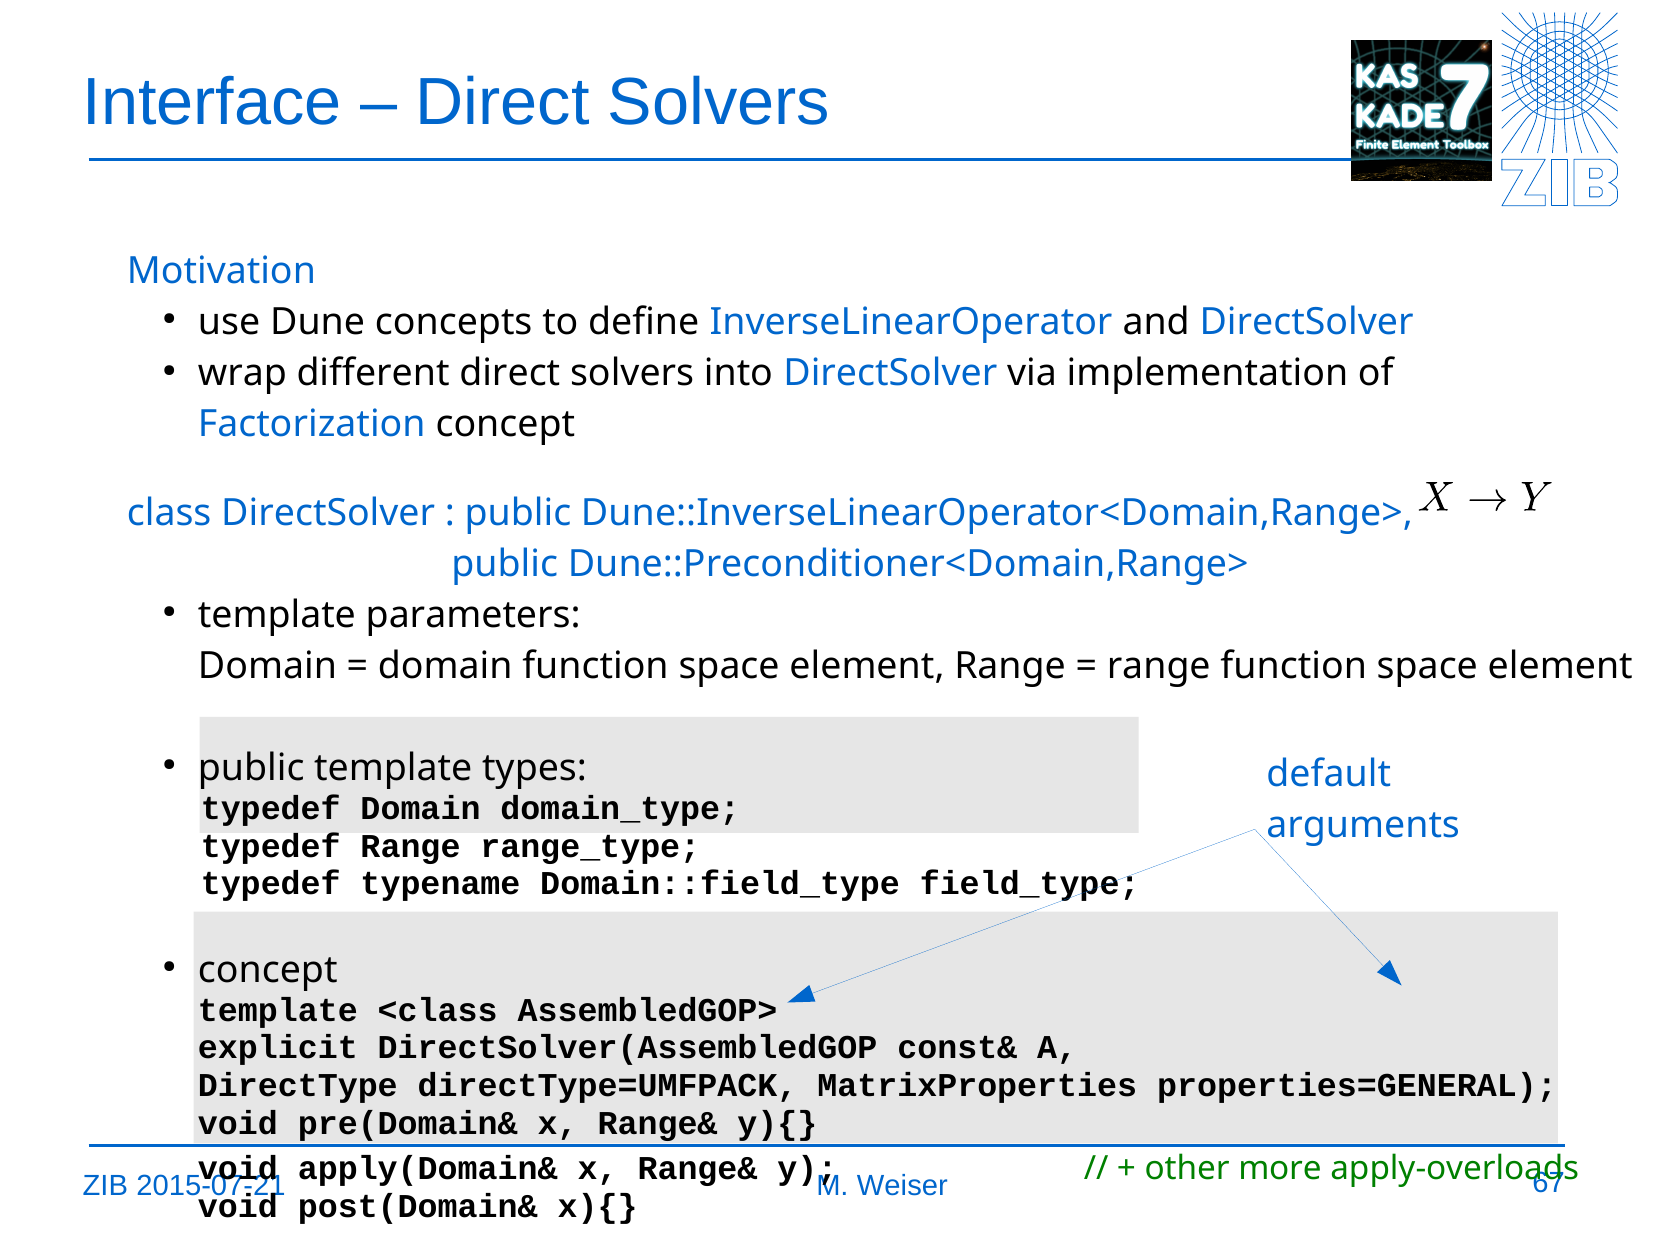

# Interface – Direct Solvers
Motivation
use Dune concepts to define InverseLinearOperator and DirectSolver
wrap different direct solvers into DirectSolver via implementation of
Factorization concept
class DirectSolver : public Dune::InverseLinearOperator<Domain,Range>,
				 public Dune::Preconditioner<Domain,Range>
template parameters:
Domain = domain function space element, Range = range function space element
public template types:
	typedef Domain domain_type;
	typedef Range range_type;
	typedef typename Domain::field_type field_type;
concept
template <class AssembledGOP>
explicit DirectSolver(AssembledGOP const& A,
DirectType directType=UMFPACK, MatrixProperties properties=GENERAL);
void pre(Domain& x, Range& y){}
void apply(Domain& x, Range& y); 				// + other more apply-overloads
void post(Domain& x){}
default arguments
67
ZIB 2015-07-21
M. Weiser